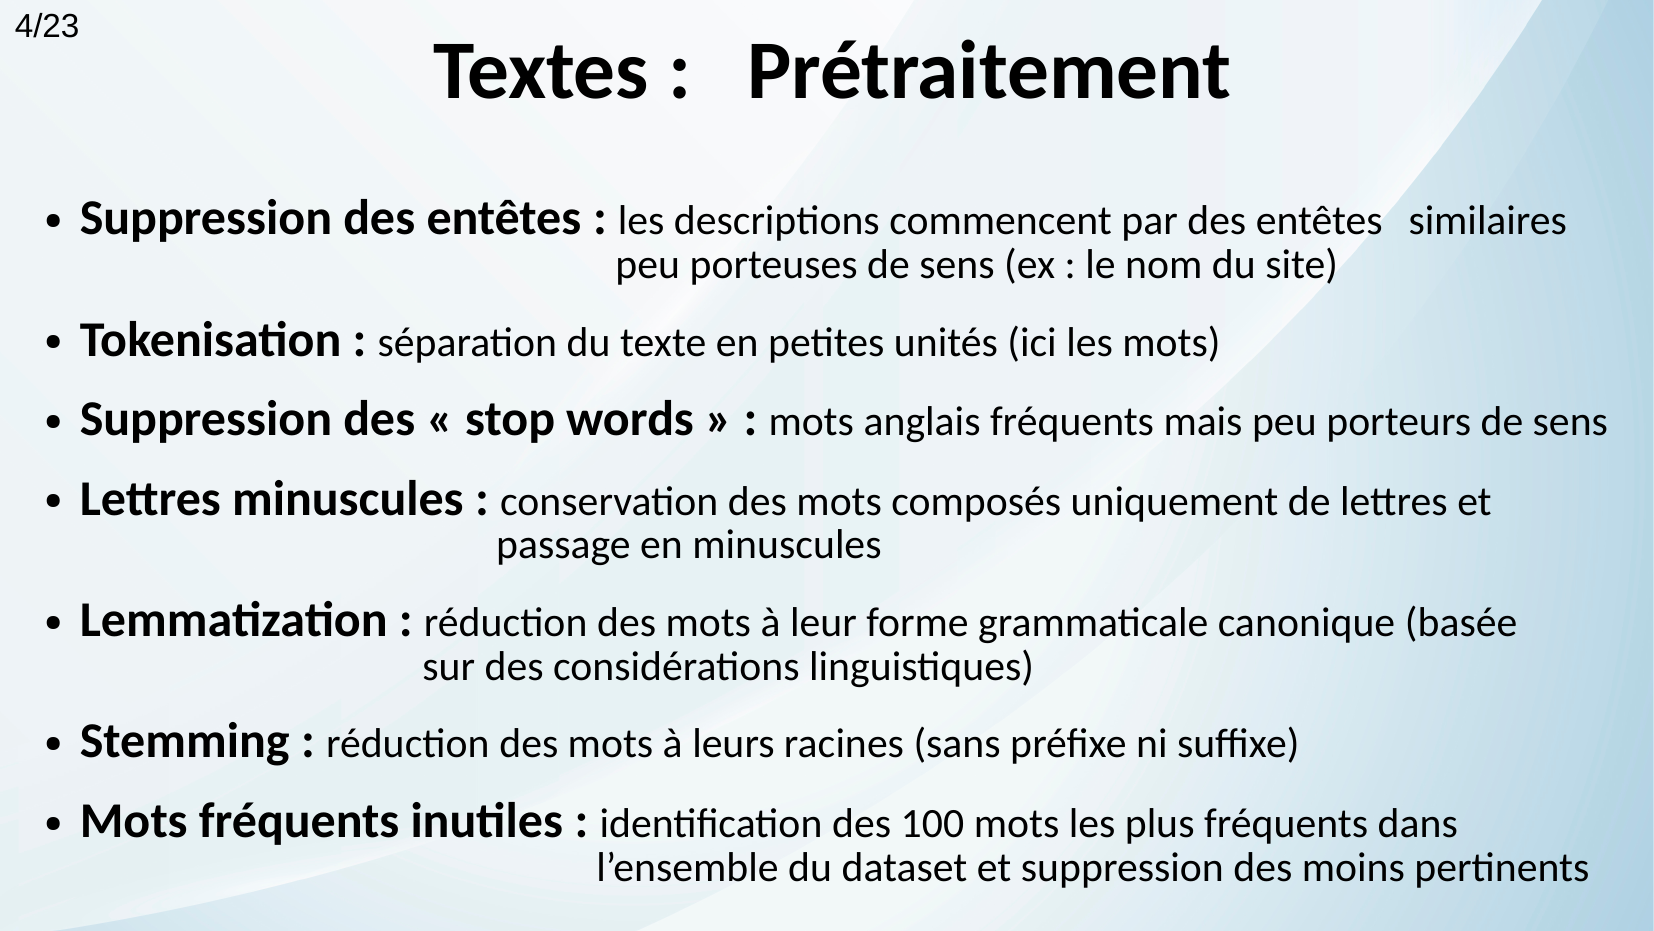

4/23
# Textes : Prétraitement
Suppression des entêtes : les descriptions commencent par des entêtes 	similaires							 peu porteuses de sens (ex : le nom du site)
Tokenisation : séparation du texte en petites unités (ici les mots)
Suppression des « stop words » : mots anglais fréquents mais peu porteurs de sens
Lettres minuscules : conservation des mots composés uniquement de lettres et 						 passage en minuscules
Lemmatization : réduction des mots à leur forme grammaticale canonique (basée 	 				 sur des considérations linguistiques)
Stemming : réduction des mots à leurs racines (sans préfixe ni suffixe)
Mots fréquents inutiles : identification des 100 mots les plus fréquents dans 									l’ensemble du dataset et suppression des moins pertinents